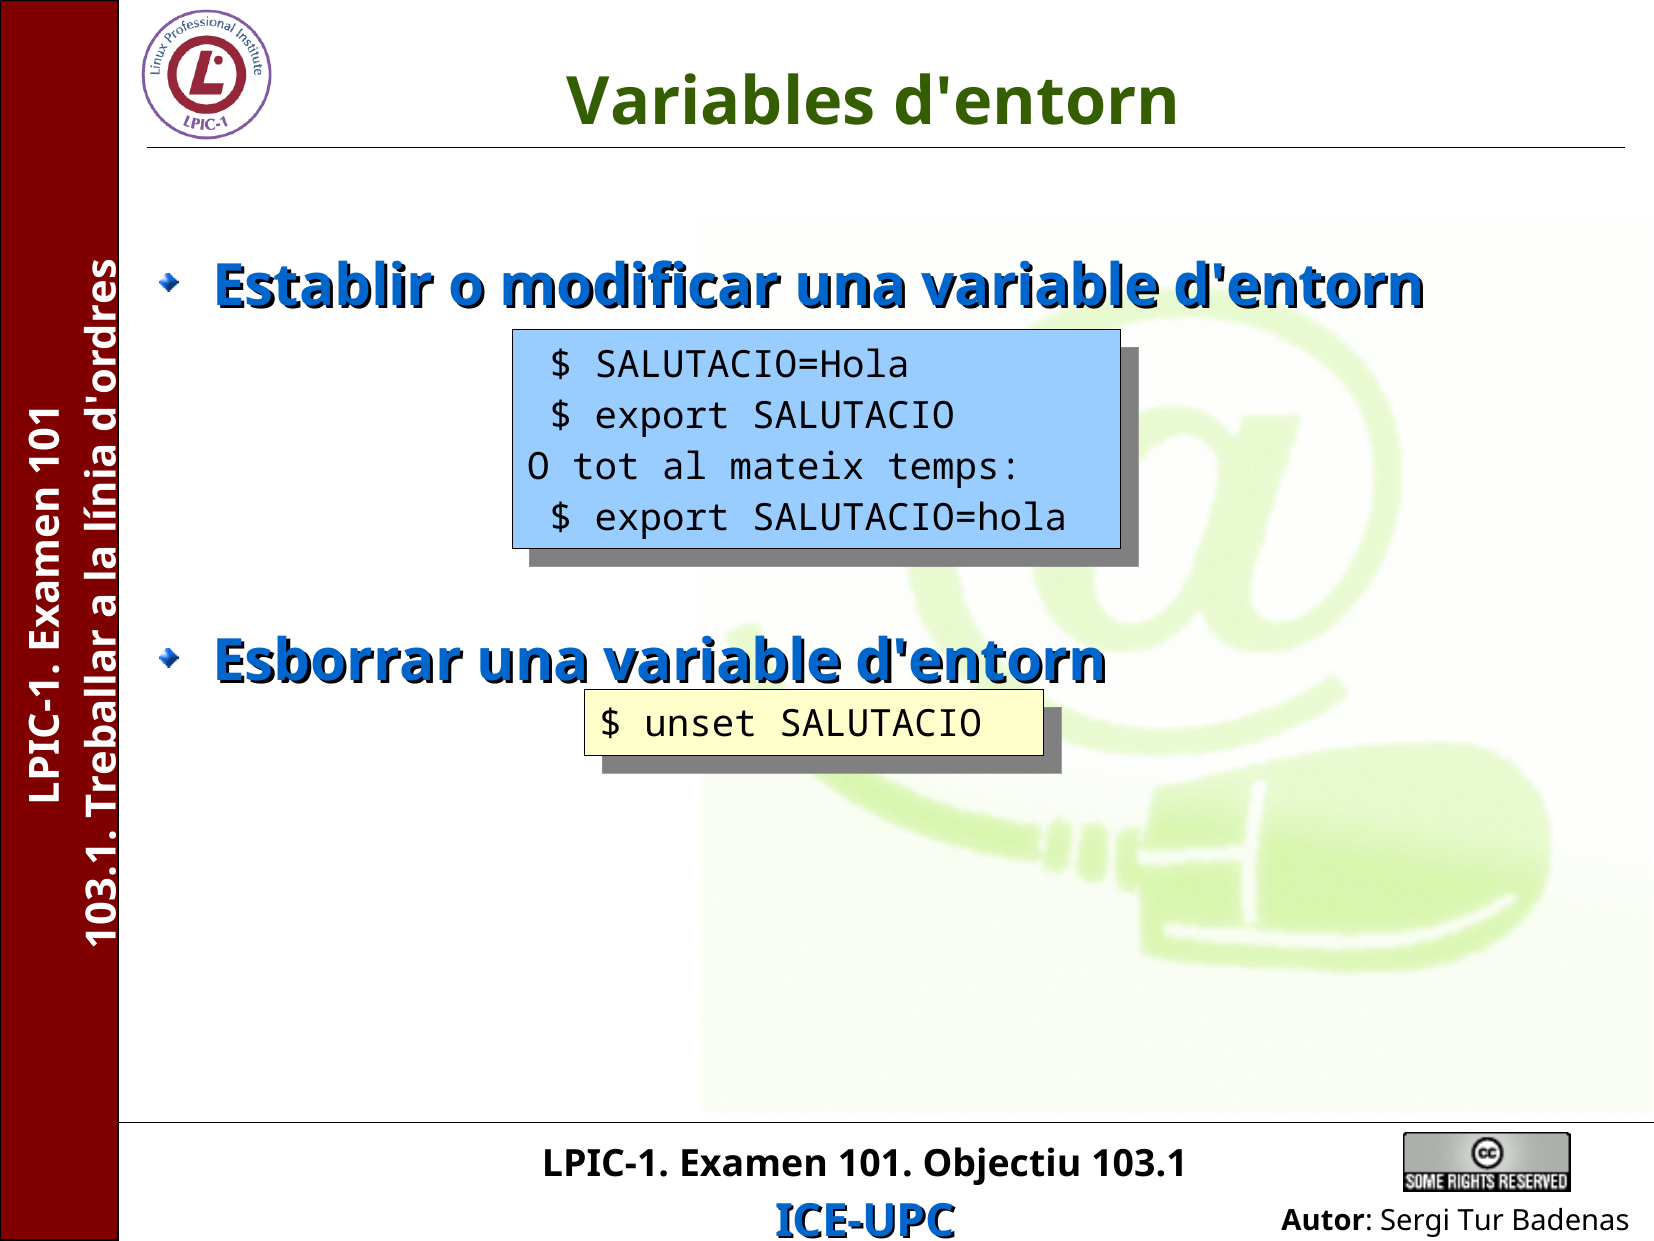

# Variables d'entorn
Establir o modificar una variable d'entorn
Esborrar una variable d'entorn
 $ SALUTACIO=Hola
 $ export SALUTACIO
O tot al mateix temps:
 $ export SALUTACIO=hola
$ unset SALUTACIO